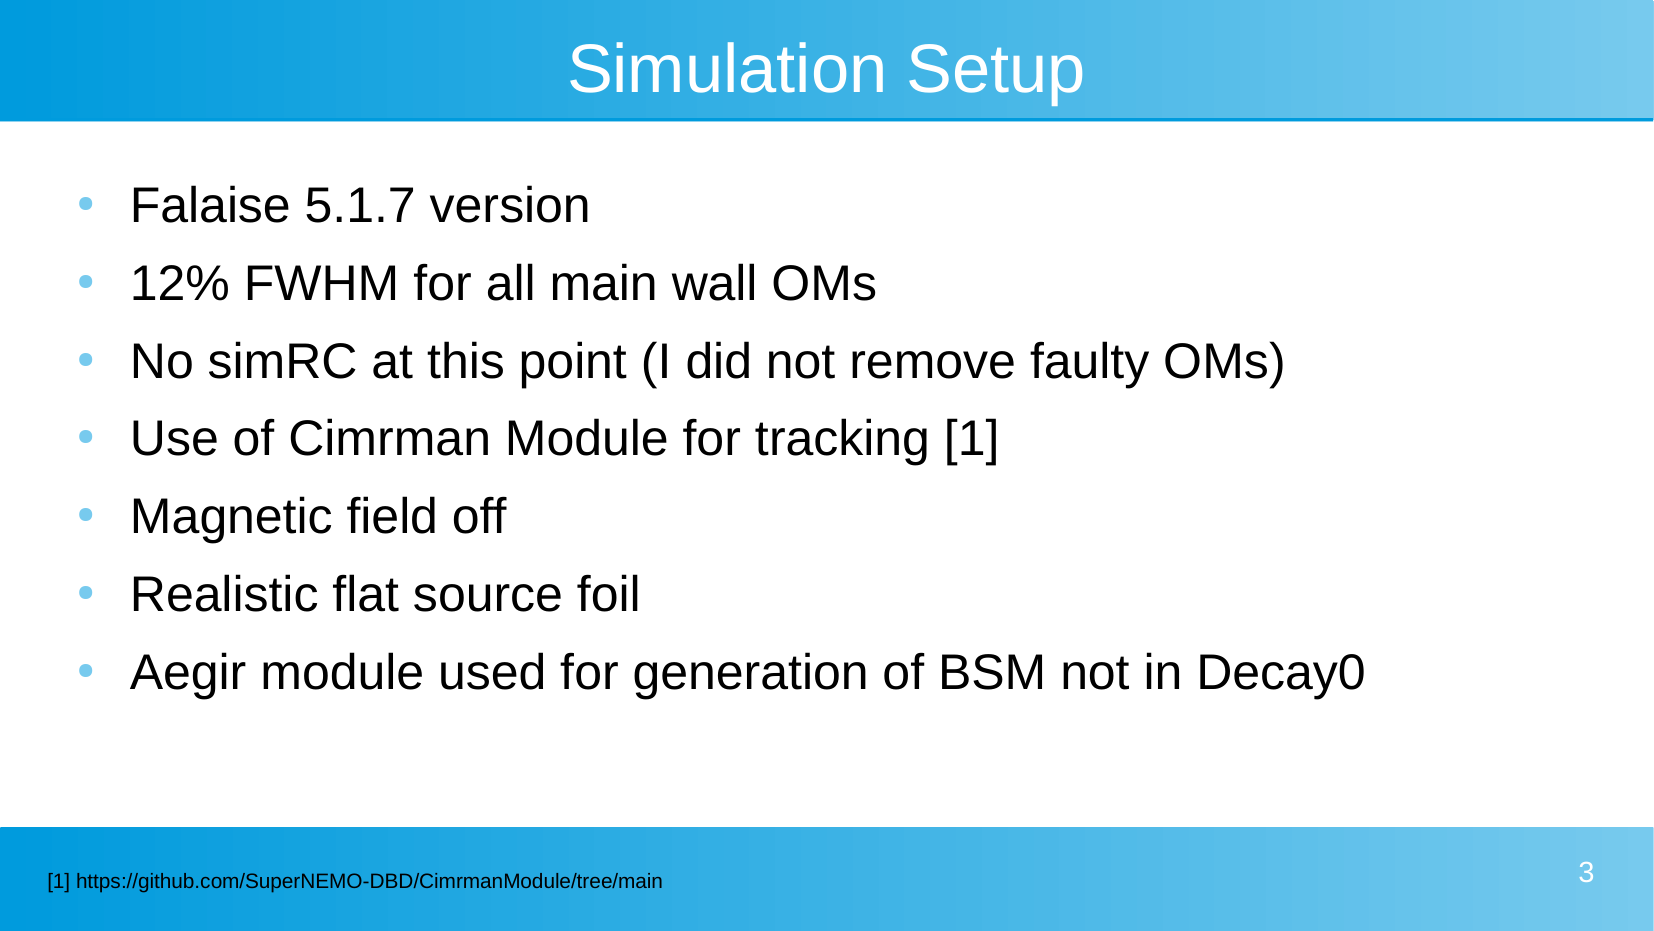

# Simulation Setup
Falaise 5.1.7 version
12% FWHM for all main wall OMs
No simRC at this point (I did not remove faulty OMs)
Use of Cimrman Module for tracking [1]
Magnetic field off
Realistic flat source foil
Aegir module used for generation of BSM not in Decay0
3
[1] https://github.com/SuperNEMO-DBD/CimrmanModule/tree/main